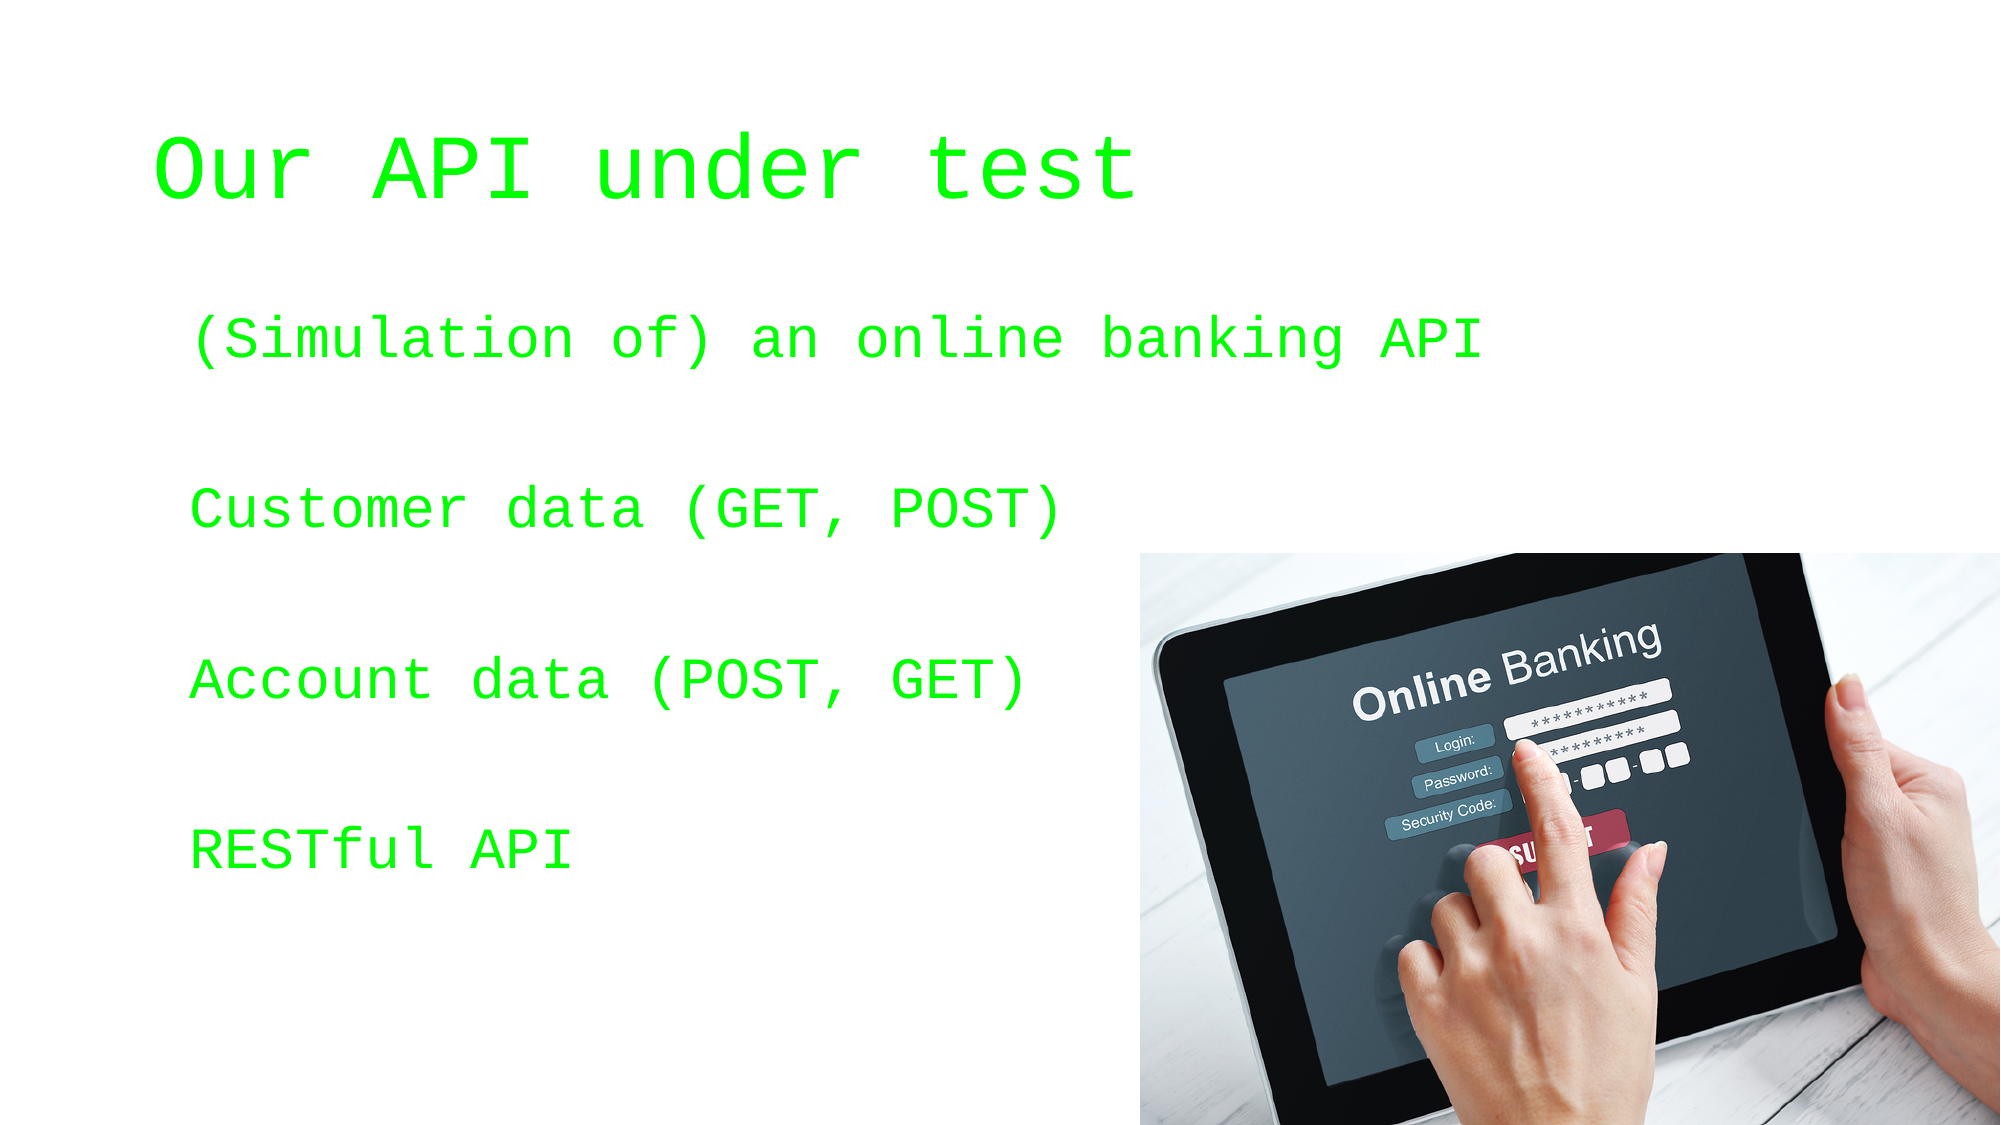

# Our API under test
(Simulation of) an online banking API
Customer data (GET, POST)
Account data (POST, GET)
RESTful API